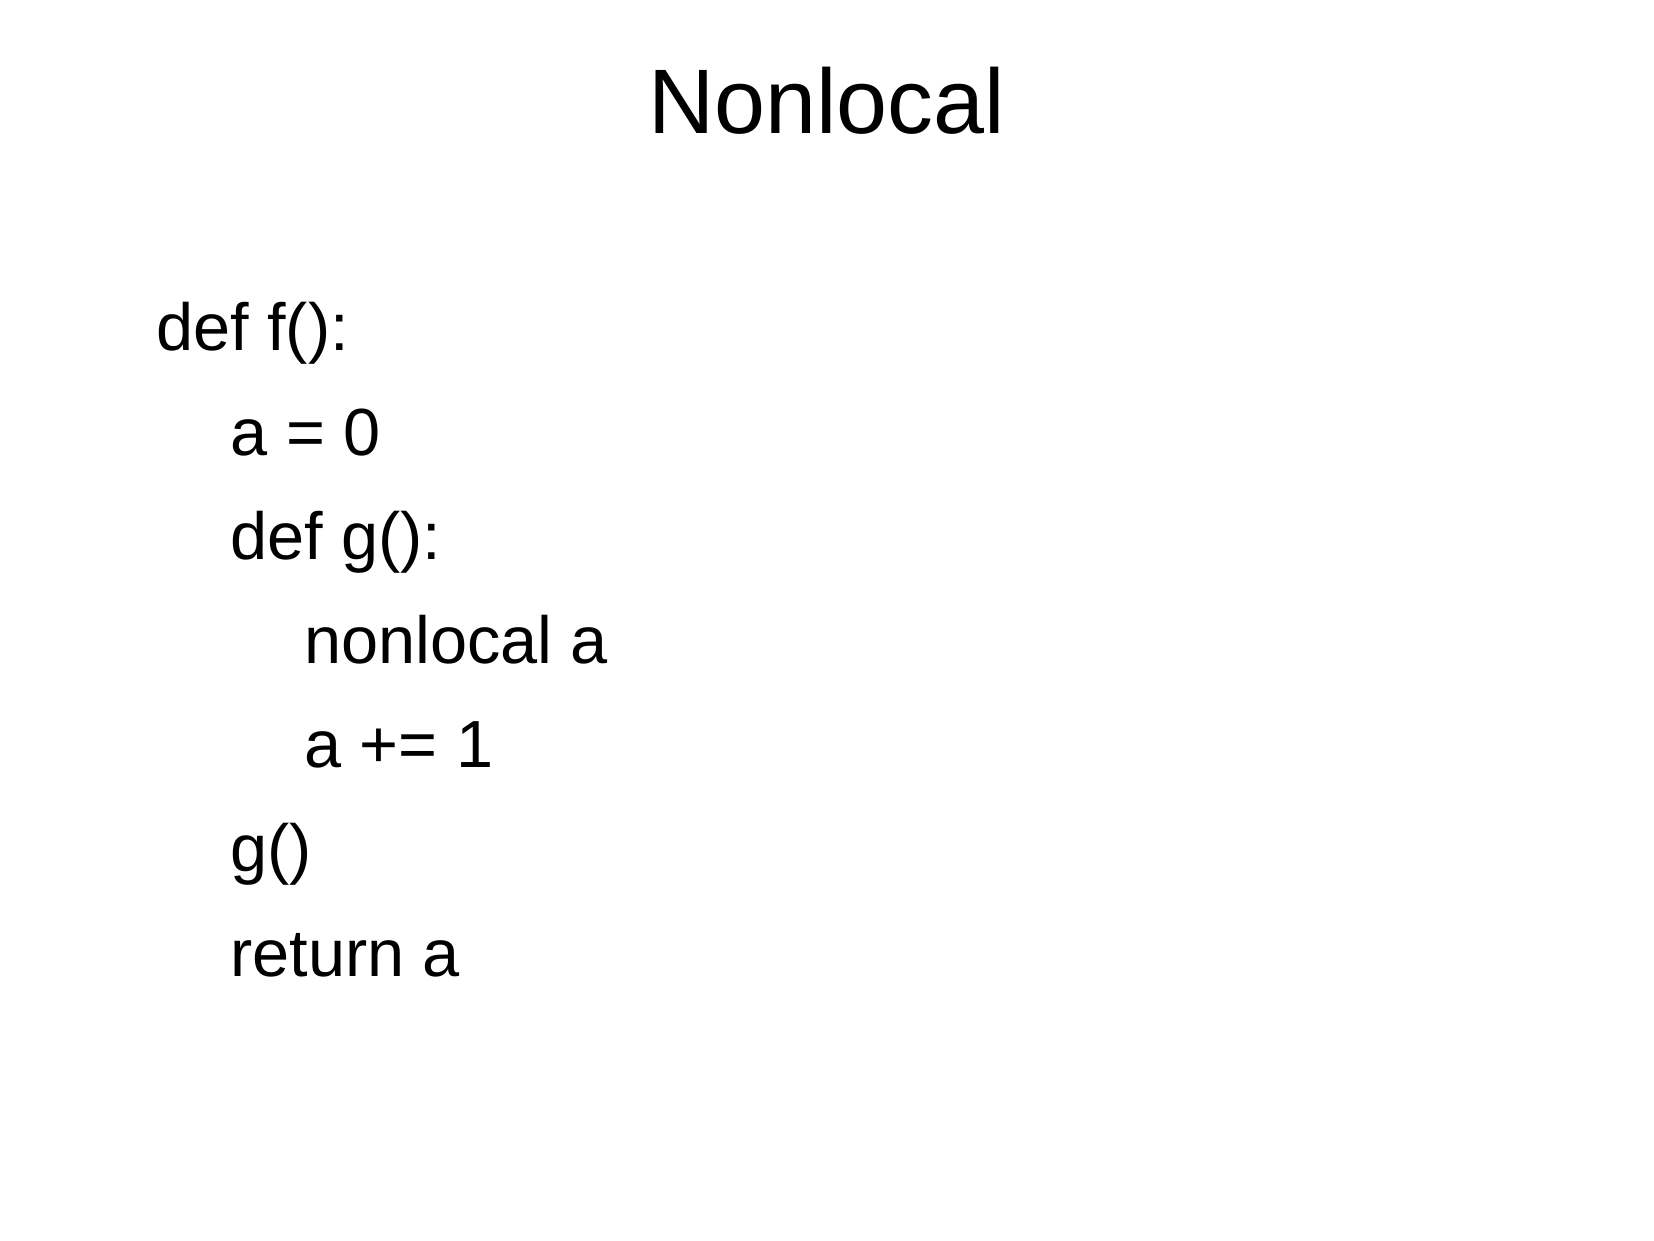

# Nonlocal
 def f():
 a = 0
 def g():
 nonlocal a
 a += 1
 g()
 return a